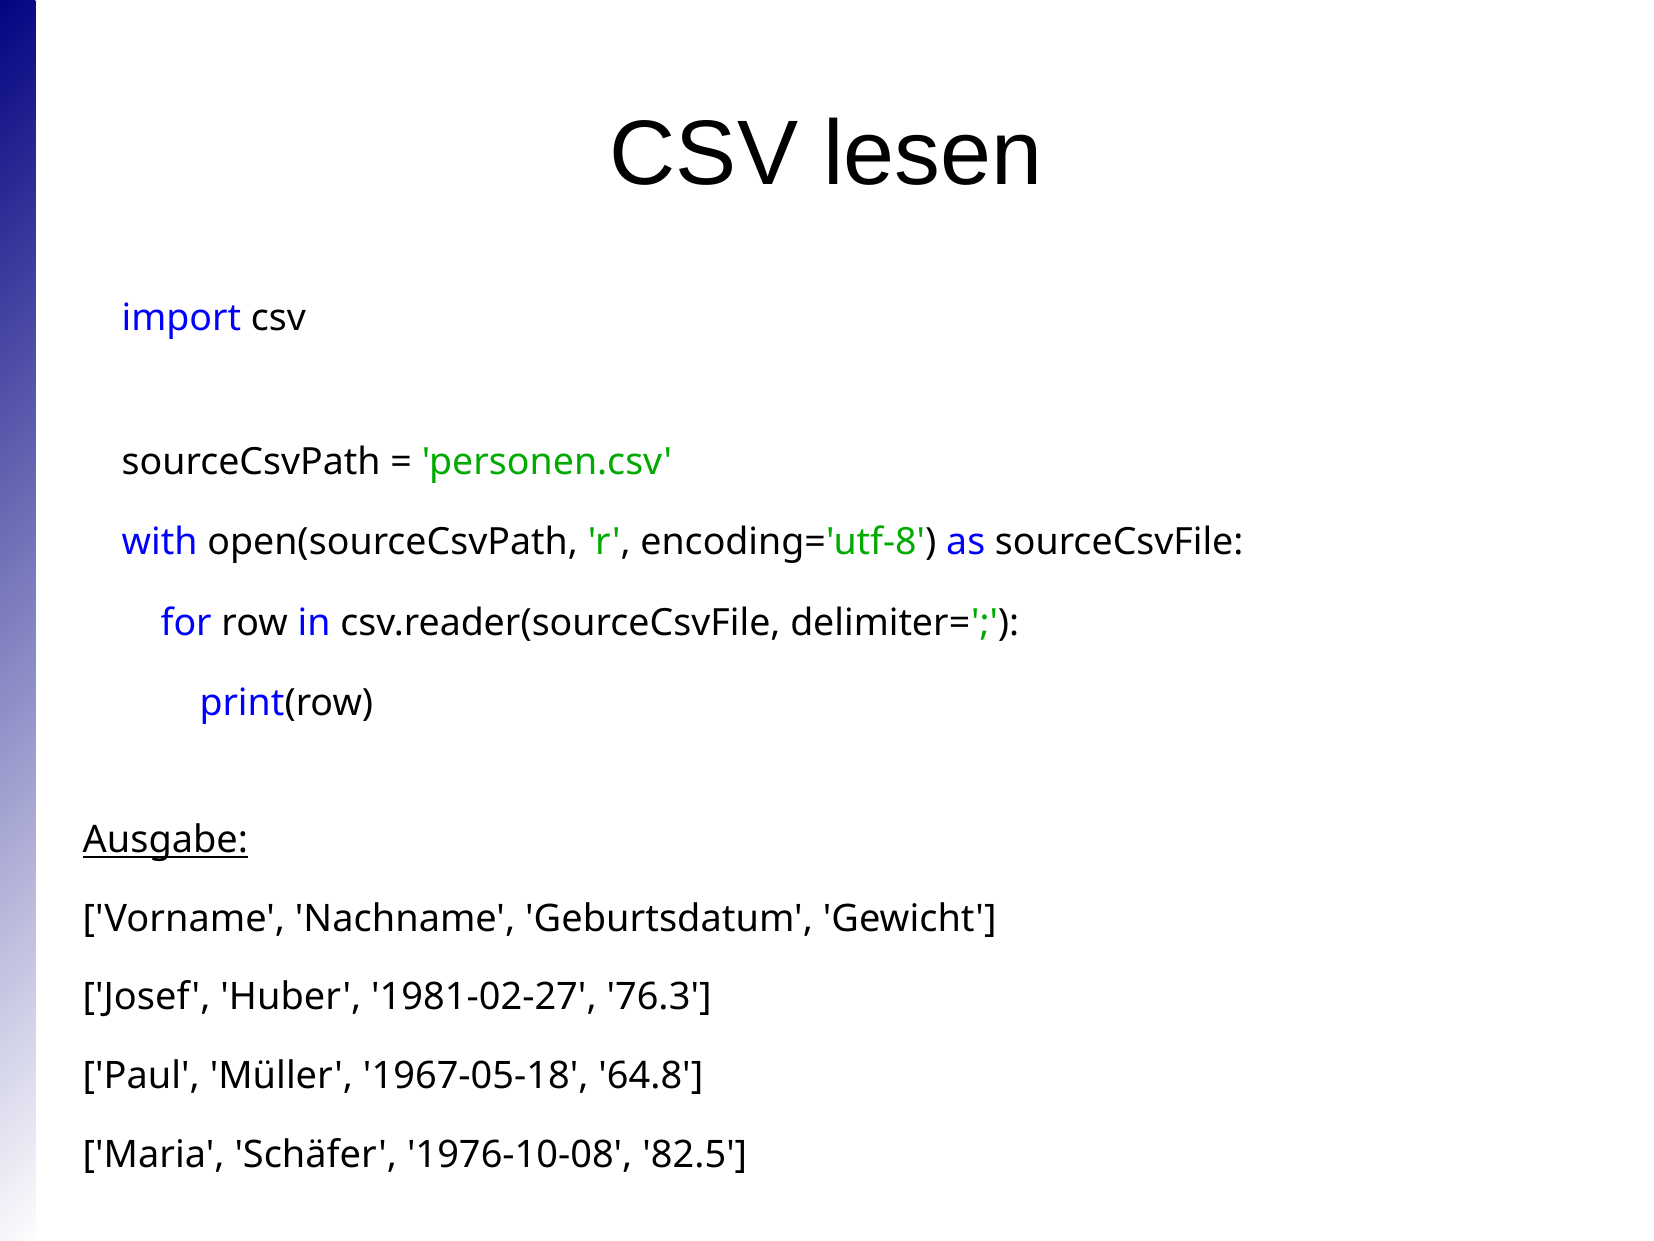

# CSV lesen
 import csv
 sourceCsvPath = 'personen.csv'
 with open(sourceCsvPath, 'r', encoding='utf-8') as sourceCsvFile:
 for row in csv.reader(sourceCsvFile, delimiter=';'):
 print(row)
Ausgabe:
['Vorname', 'Nachname', 'Geburtsdatum', 'Gewicht']
['Josef', 'Huber', '1981-02-27', '76.3']
['Paul', 'Müller', '1967-05-18', '64.8']
['Maria', 'Schäfer', '1976-10-08', '82.5']